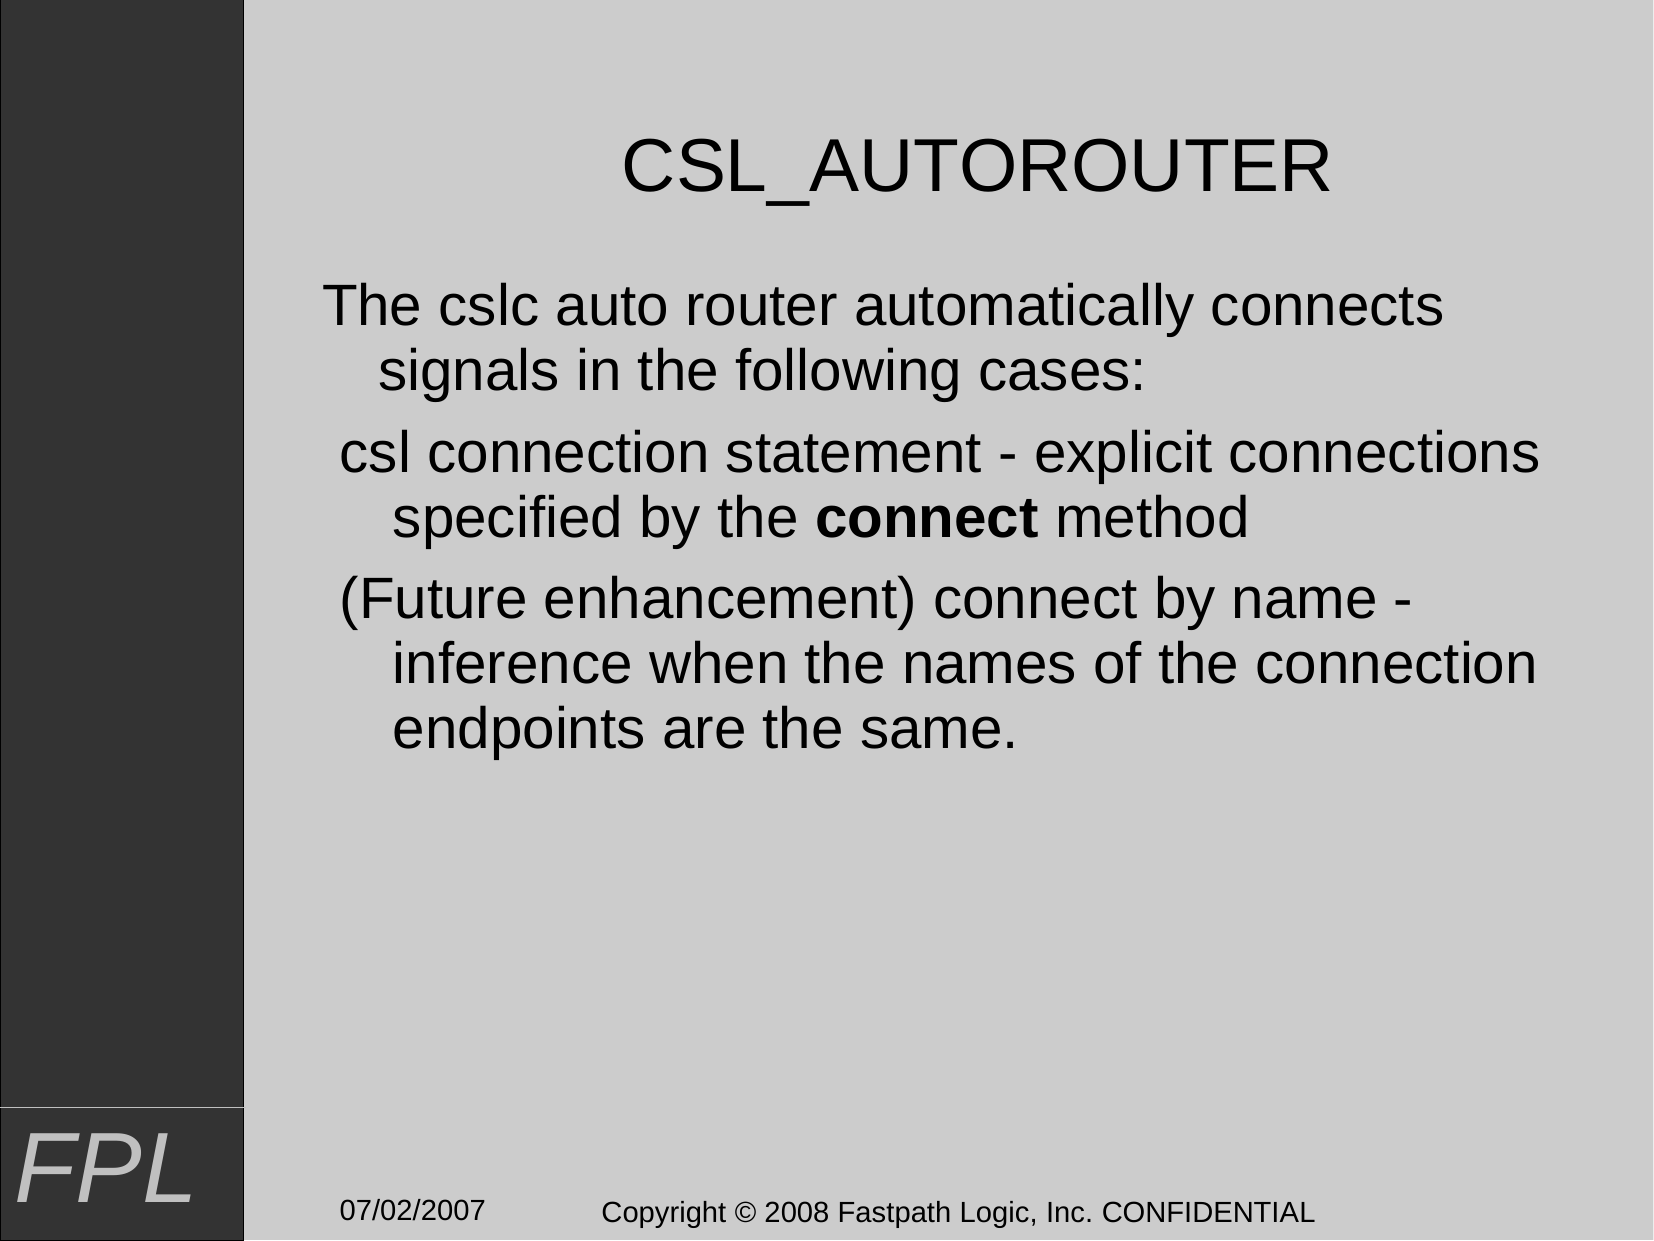

# CSL_AUTOROUTER
The cslc auto router automatically connects signals in the following cases:
csl connection statement - explicit connections specified by the connect method
(Future enhancement) connect by name - inference when the names of the connection endpoints are the same.
07/02/2007
© 2007 FASTPATH LOGIC INC.